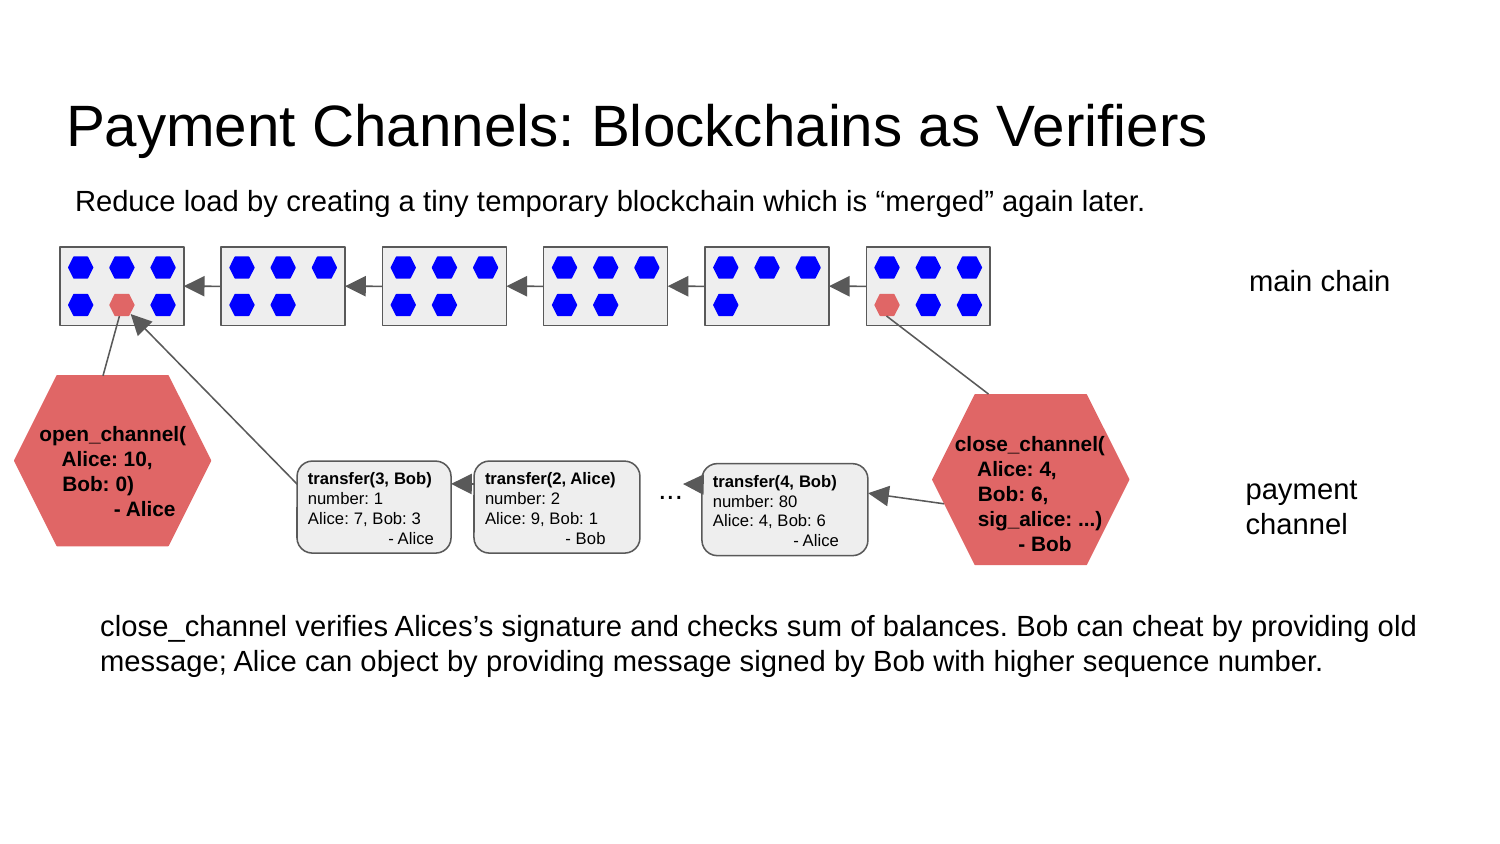

# Payment Channels: Blockchains as Verifiers
Reduce load by creating a tiny temporary blockchain which is “merged” again later.
main chain
open_channel(
 Alice: 10,
 Bob: 0)
 - Alice
close_channel(
 Alice: 4,
 Bob: 6,
 sig_alice: ...)
 - Bob
transfer(3, Bob)
number: 1
Alice: 7, Bob: 3
 - Alice
transfer(2, Alice)
number: 2
Alice: 9, Bob: 1
 - Bob
...
transfer(4, Bob)
number: 80
Alice: 4, Bob: 6
 - Alice
payment channel
close_channel verifies Alices’s signature and checks sum of balances. Bob can cheat by providing old message; Alice can object by providing message signed by Bob with higher sequence number.